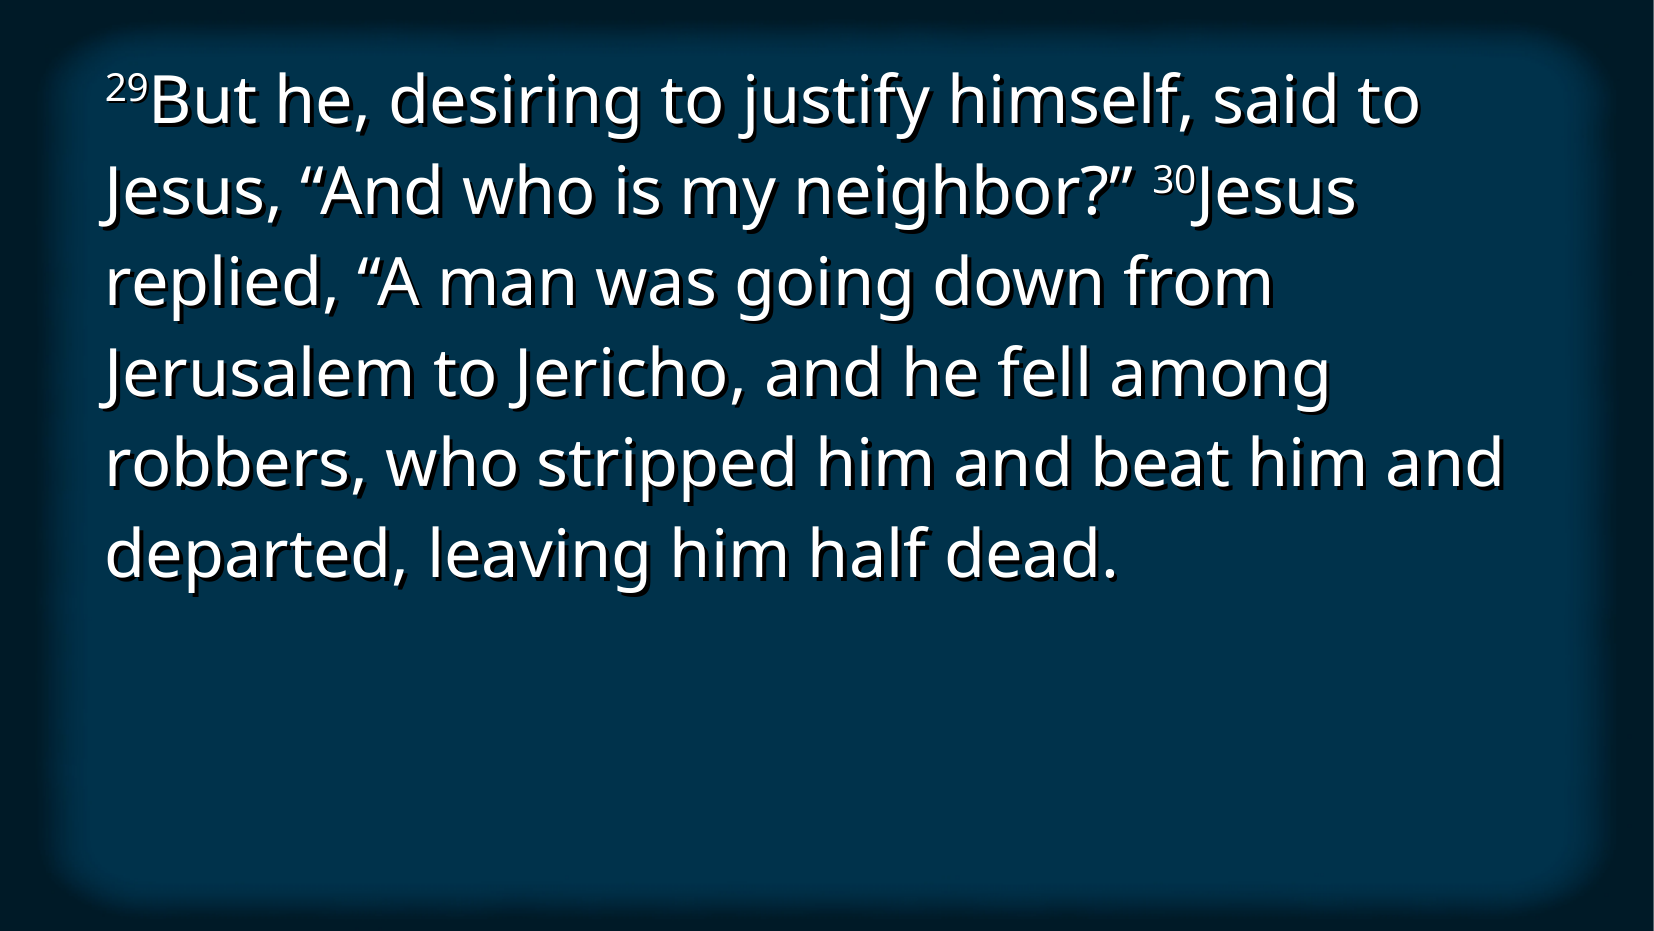

29But he, desiring to justify himself, said to Jesus, “And who is my neighbor?” 30Jesus replied, “A man was going down from Jerusalem to Jericho, and he fell among robbers, who stripped him and beat him and departed, leaving him half dead.